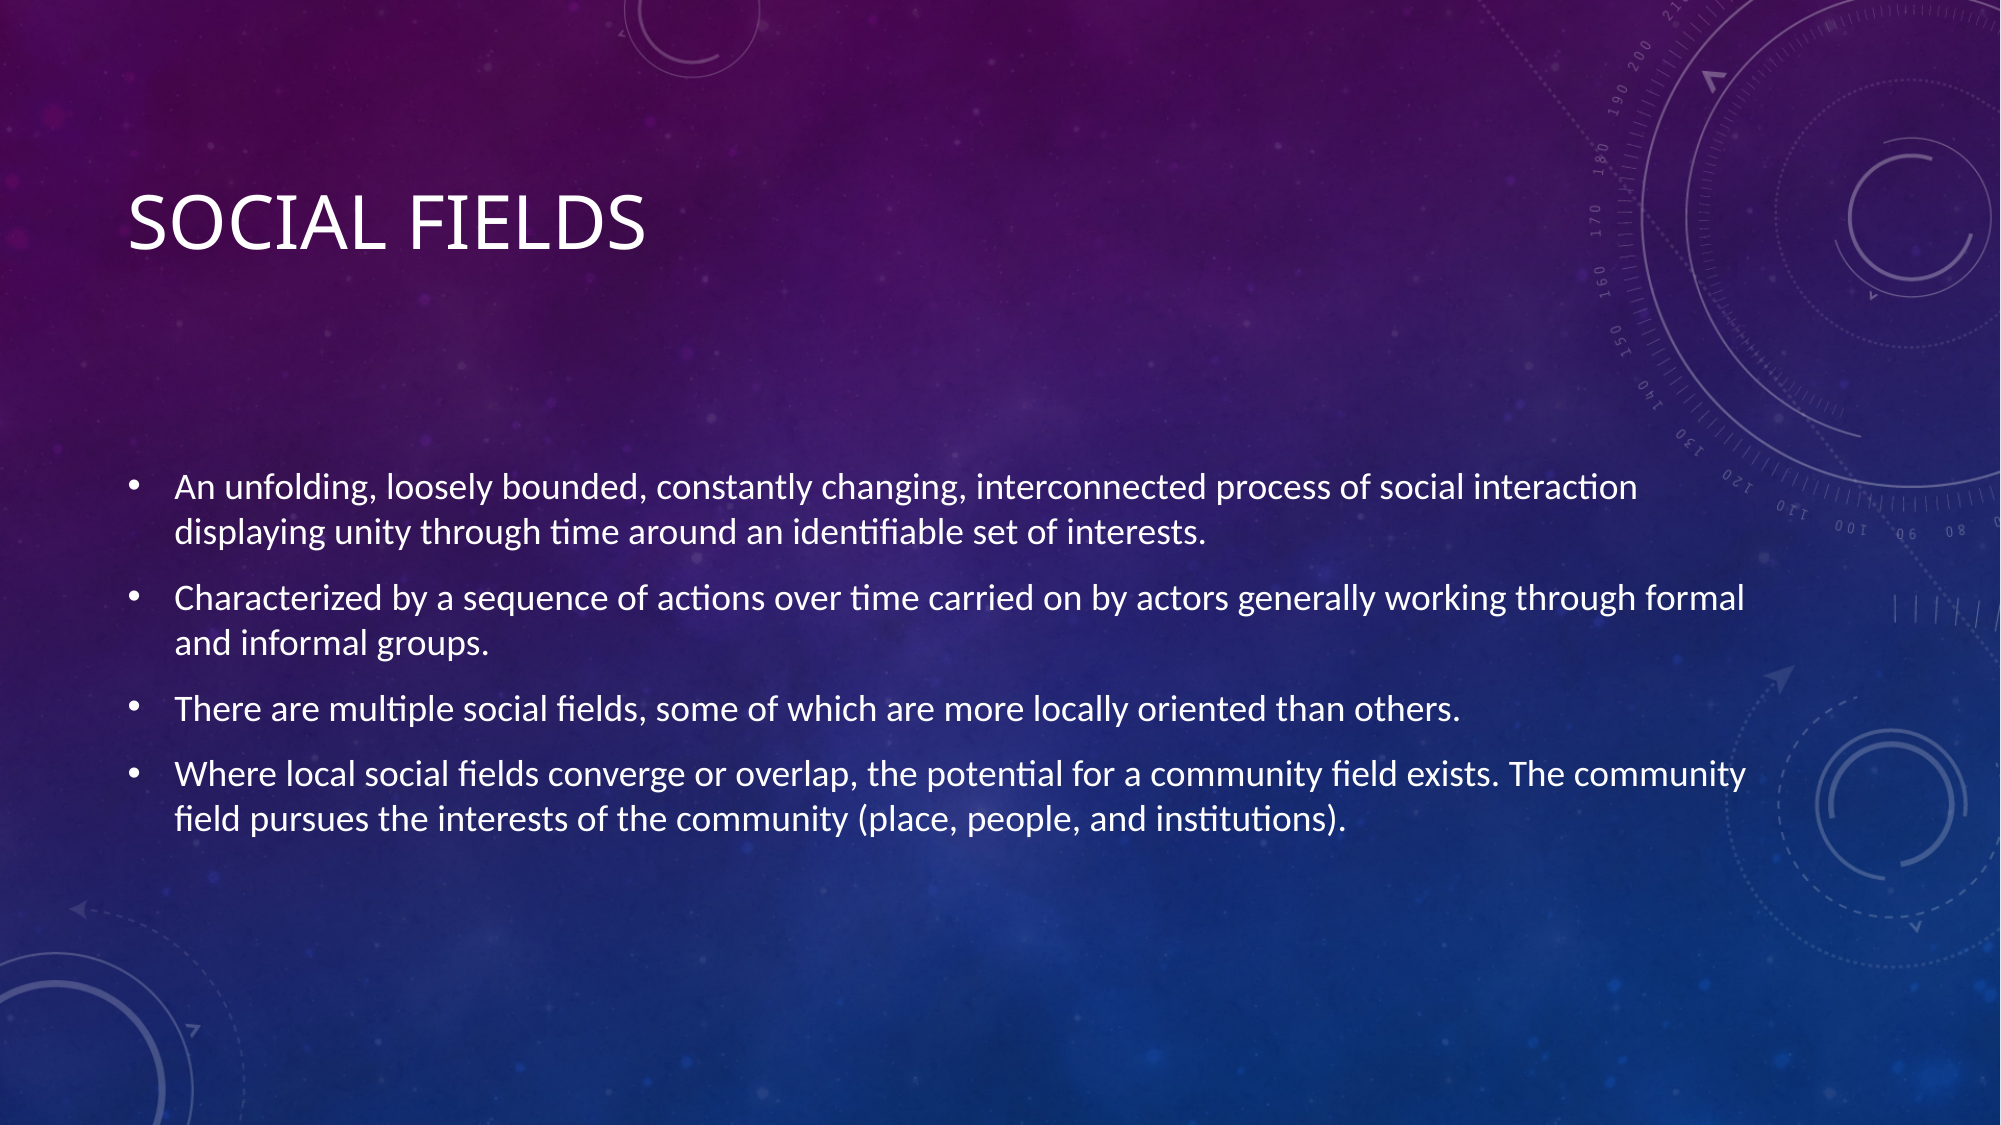

# Social Fields
An unfolding, loosely bounded, constantly changing, interconnected process of social interaction displaying unity through time around an identifiable set of interests.
Characterized by a sequence of actions over time carried on by actors generally working through formal and informal groups.
There are multiple social fields, some of which are more locally oriented than others.
Where local social fields converge or overlap, the potential for a community field exists. The community field pursues the interests of the community (place, people, and institutions).